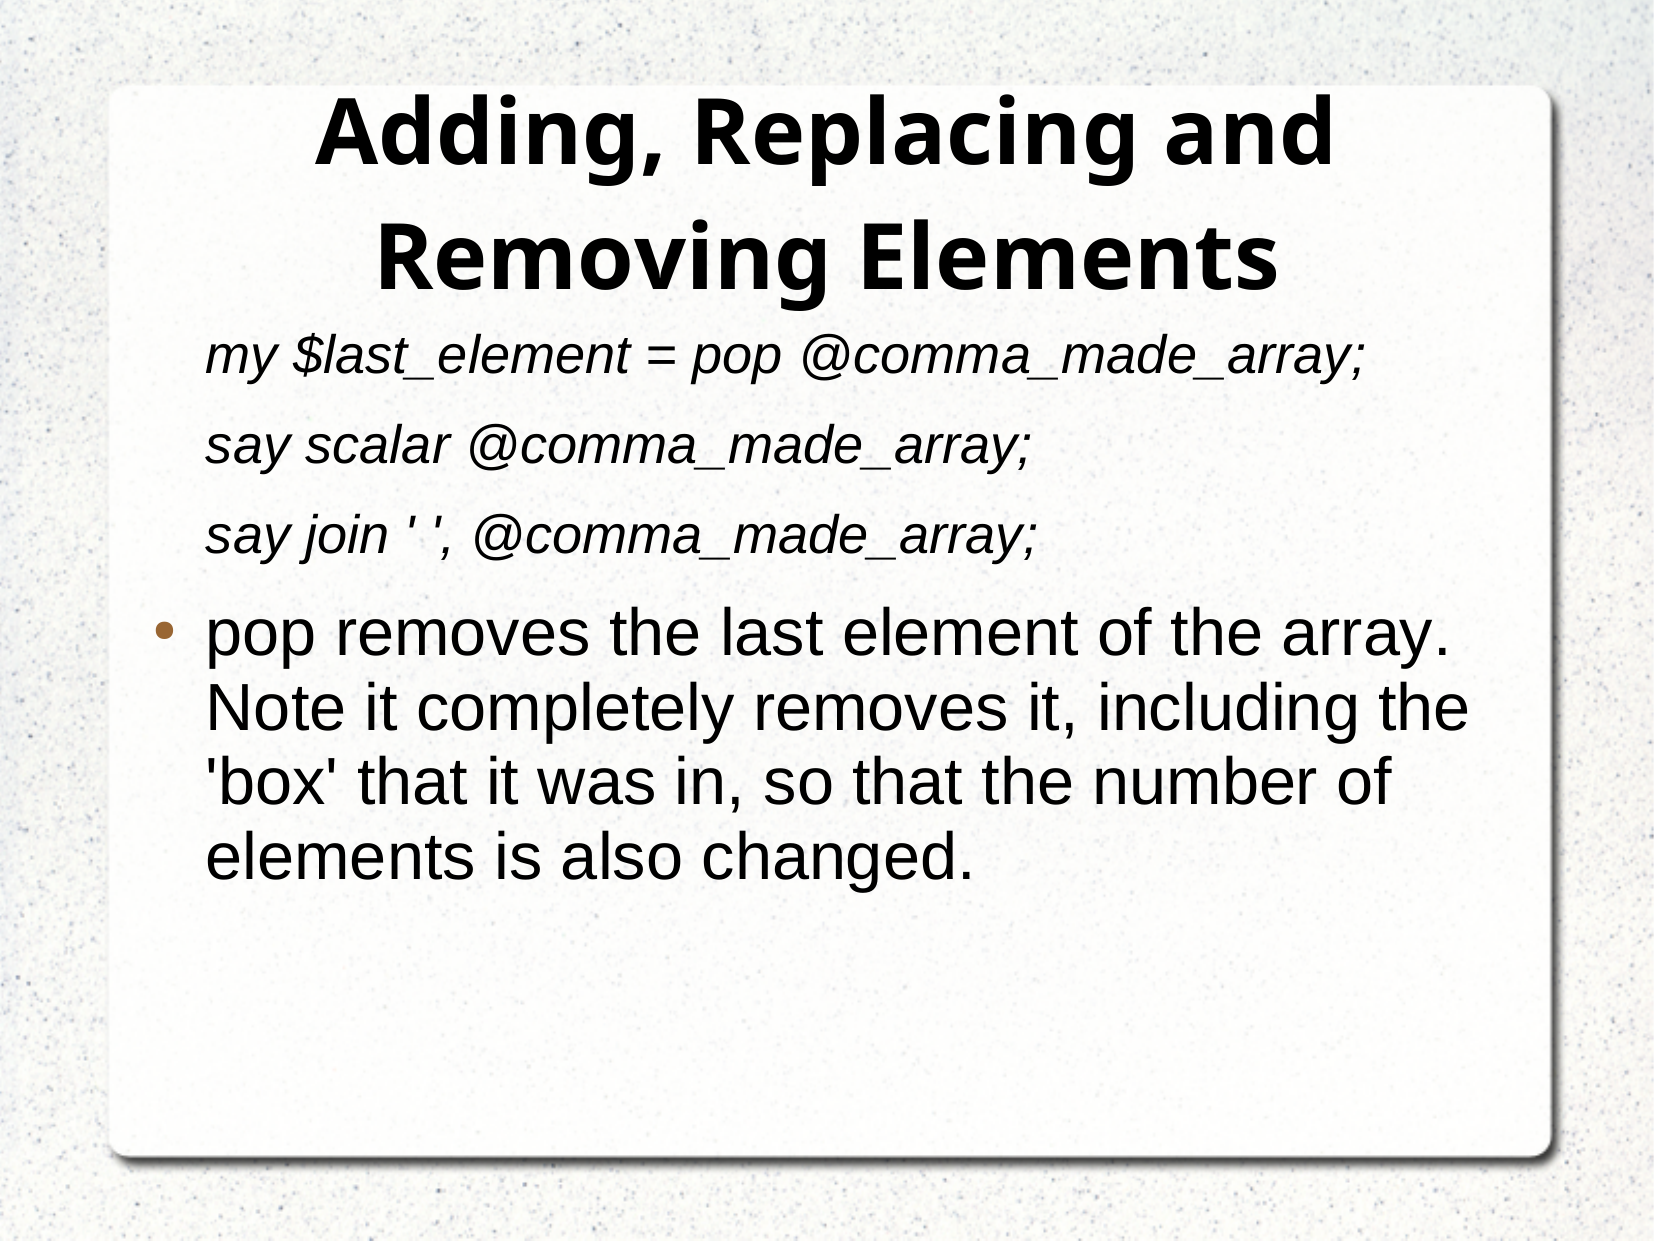

# Adding, Replacing and Removing Elements
my $last_element = pop @comma_made_array;
say scalar @comma_made_array;
say join ' ', @comma_made_array;
pop removes the last element of the array. Note it completely removes it, including the 'box' that it was in, so that the number of elements is also changed.